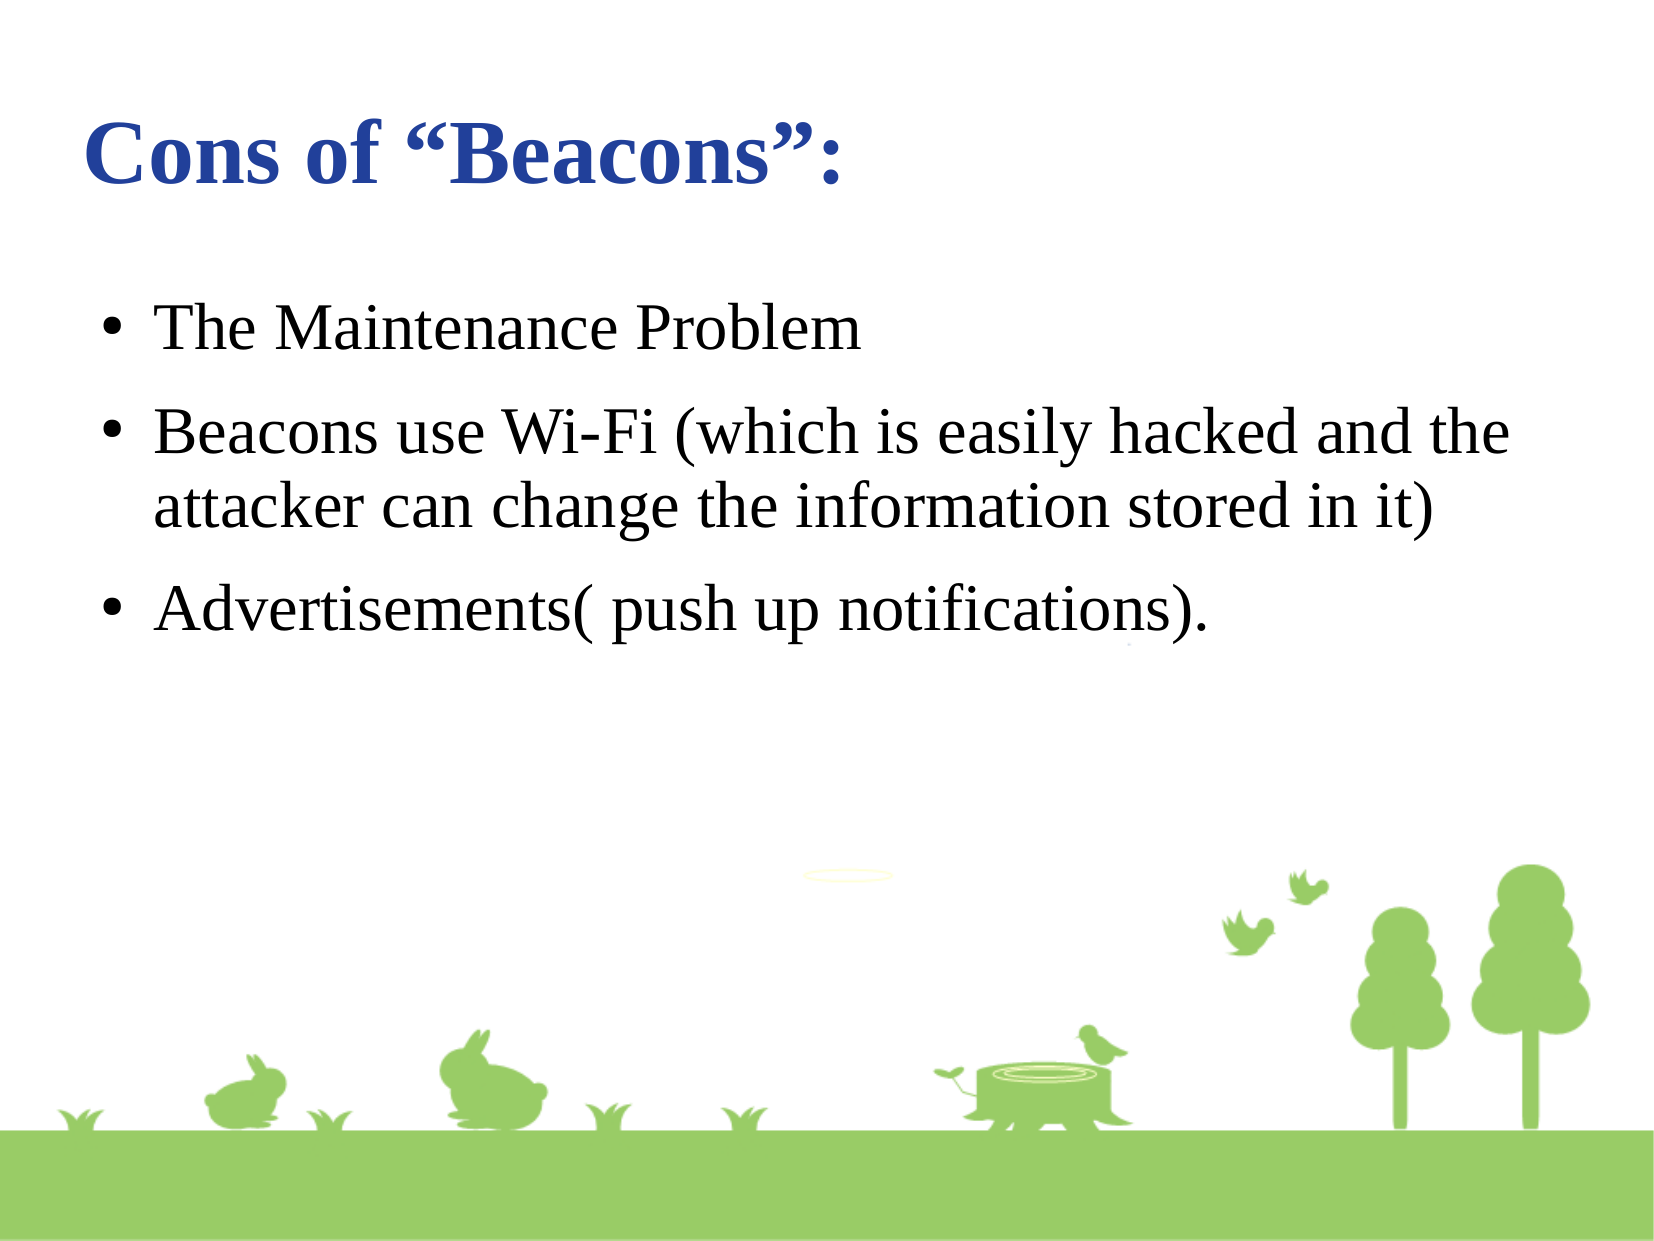

# Cons of “Beacons”:
The Maintenance Problem
Beacons use Wi-Fi (which is easily hacked and the attacker can change the information stored in it)
Advertisements( push up notifications).